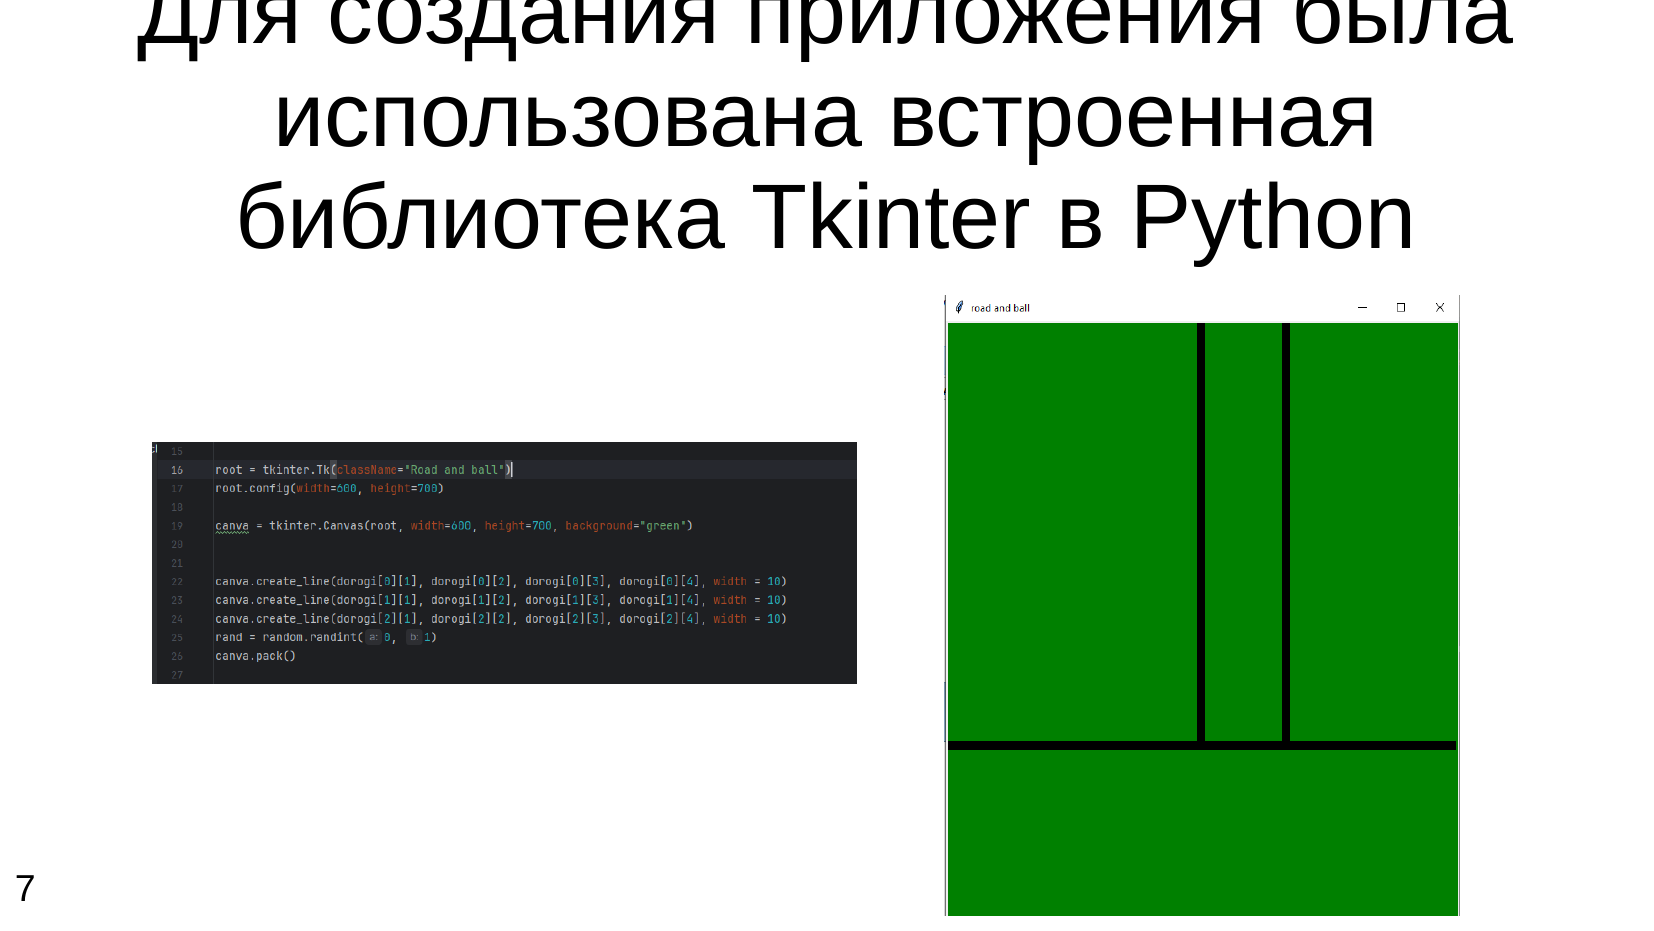

# Для создания приложения была использована встроенная библиотека Tkinter в Python